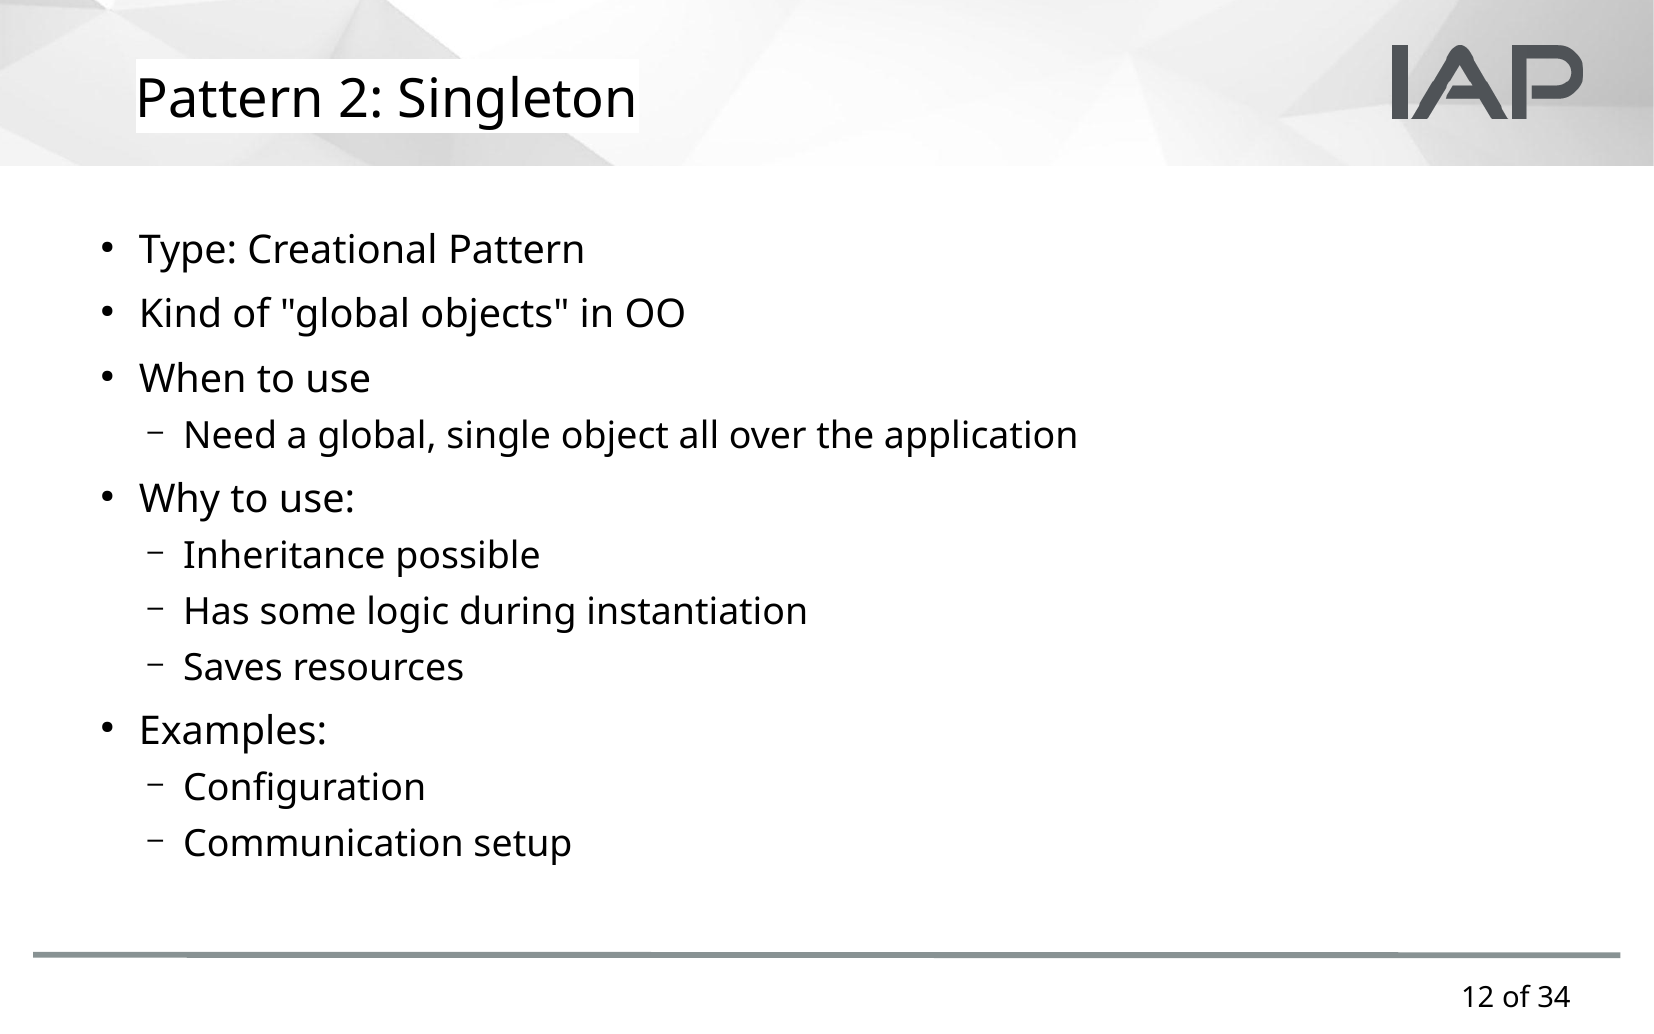

# Pattern 2: Singleton
Type: Creational Pattern
Kind of "global objects" in OO
When to use
Need a global, single object all over the application
Why to use:
Inheritance possible
Has some logic during instantiation
Saves resources
Examples:
Configuration
Communication setup
12